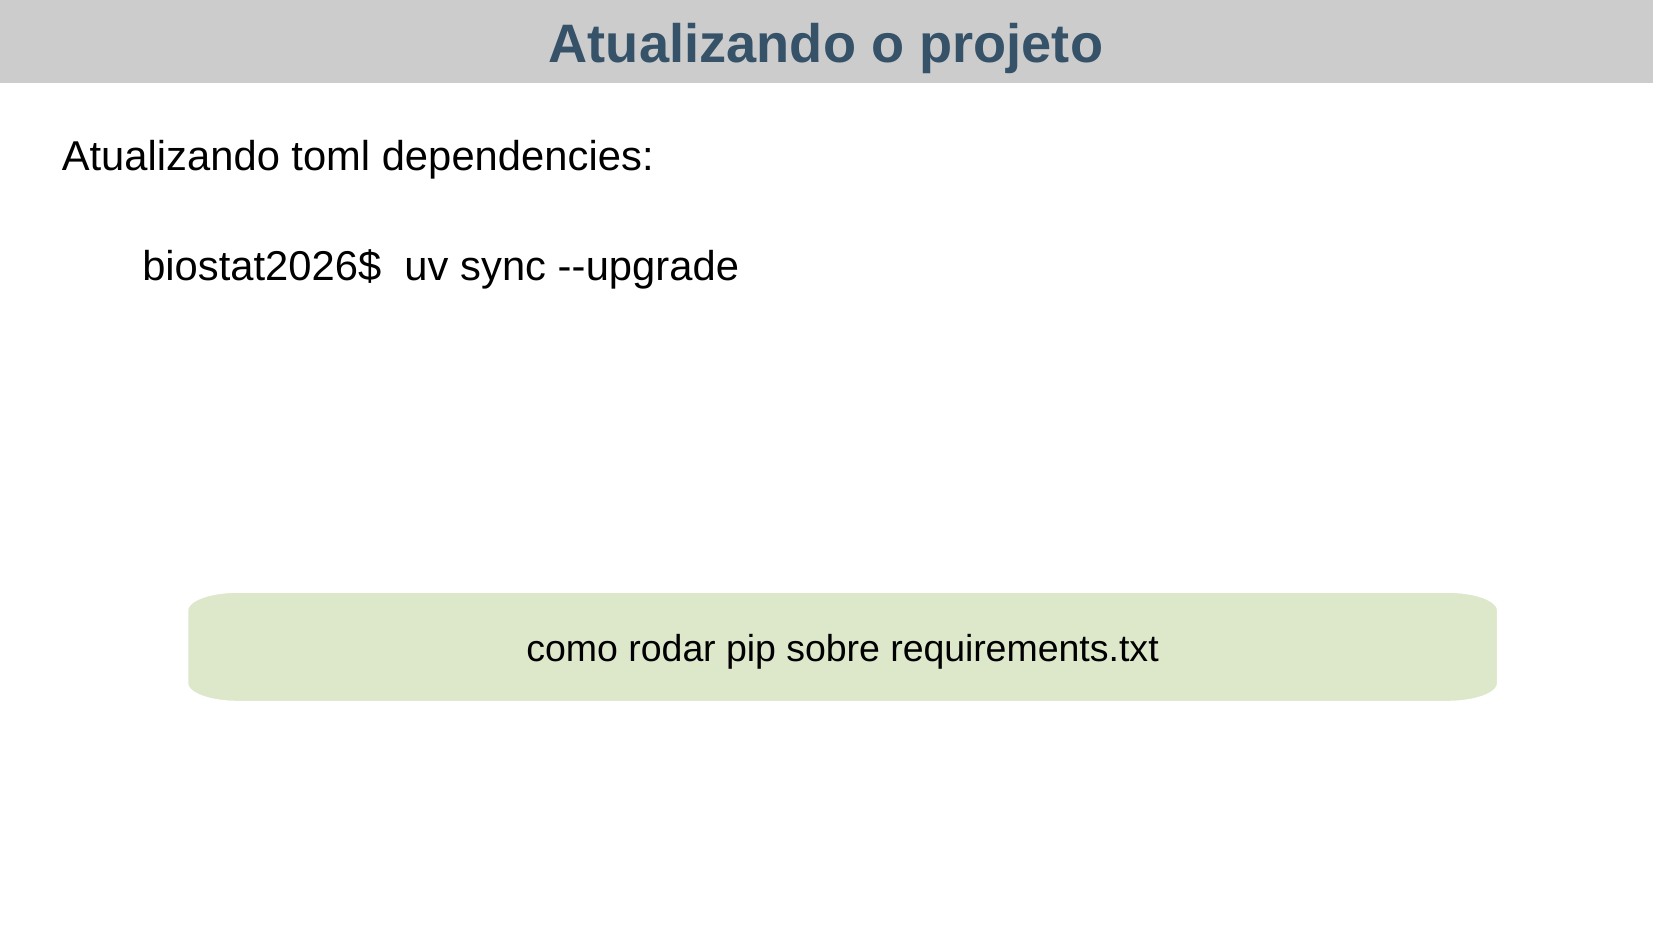

Atualizando o projeto
Atualizando toml dependencies:
biostat2026$ uv sync --upgrade
como rodar pip sobre requirements.txt